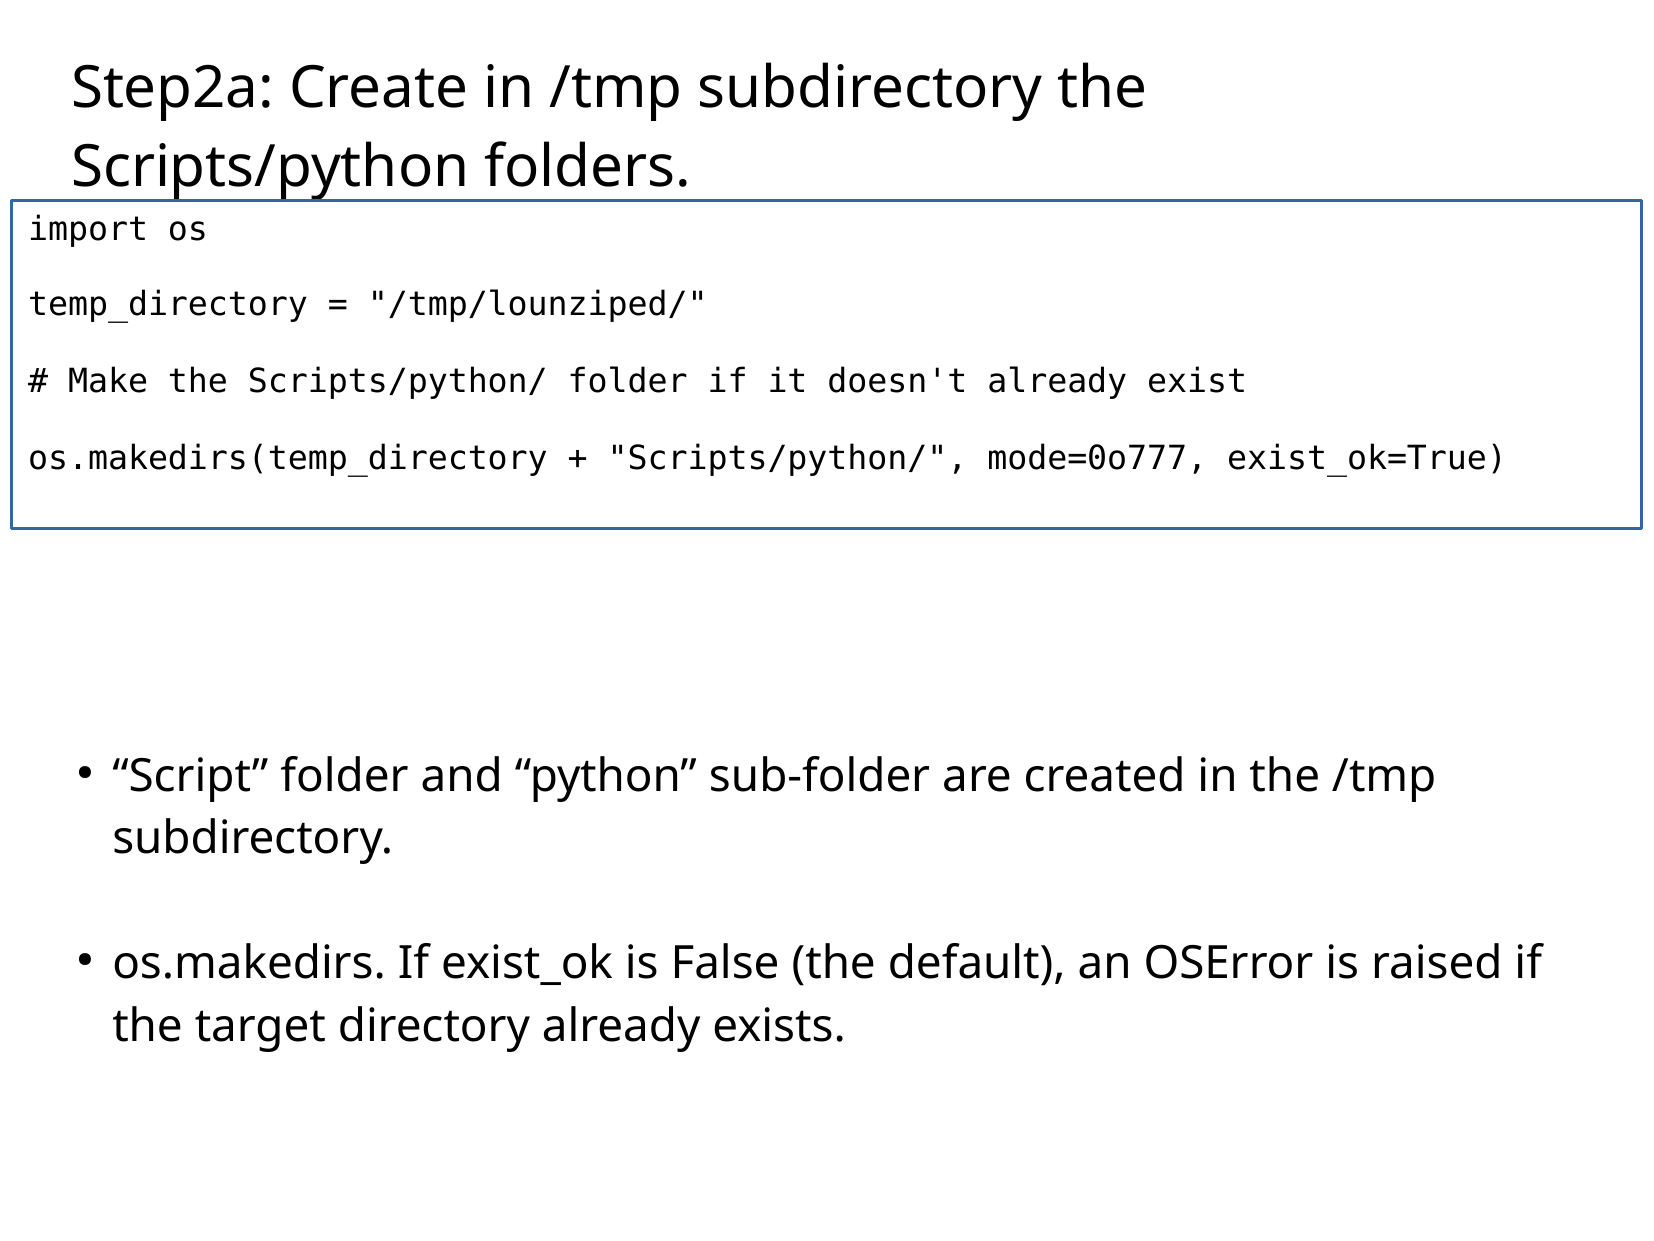

# Step2a: Create in /tmp subdirectory the Scripts/python folders.
import os
temp_directory = "/tmp/lounziped/"
# Make the Scripts/python/ folder if it doesn't already exist
os.makedirs(temp_directory + "Scripts/python/", mode=0o777, exist_ok=True)
“Script” folder and “python” sub-folder are created in the /tmp subdirectory.
os.makedirs. If exist_ok is False (the default), an OSError is raised if the target directory already exists.